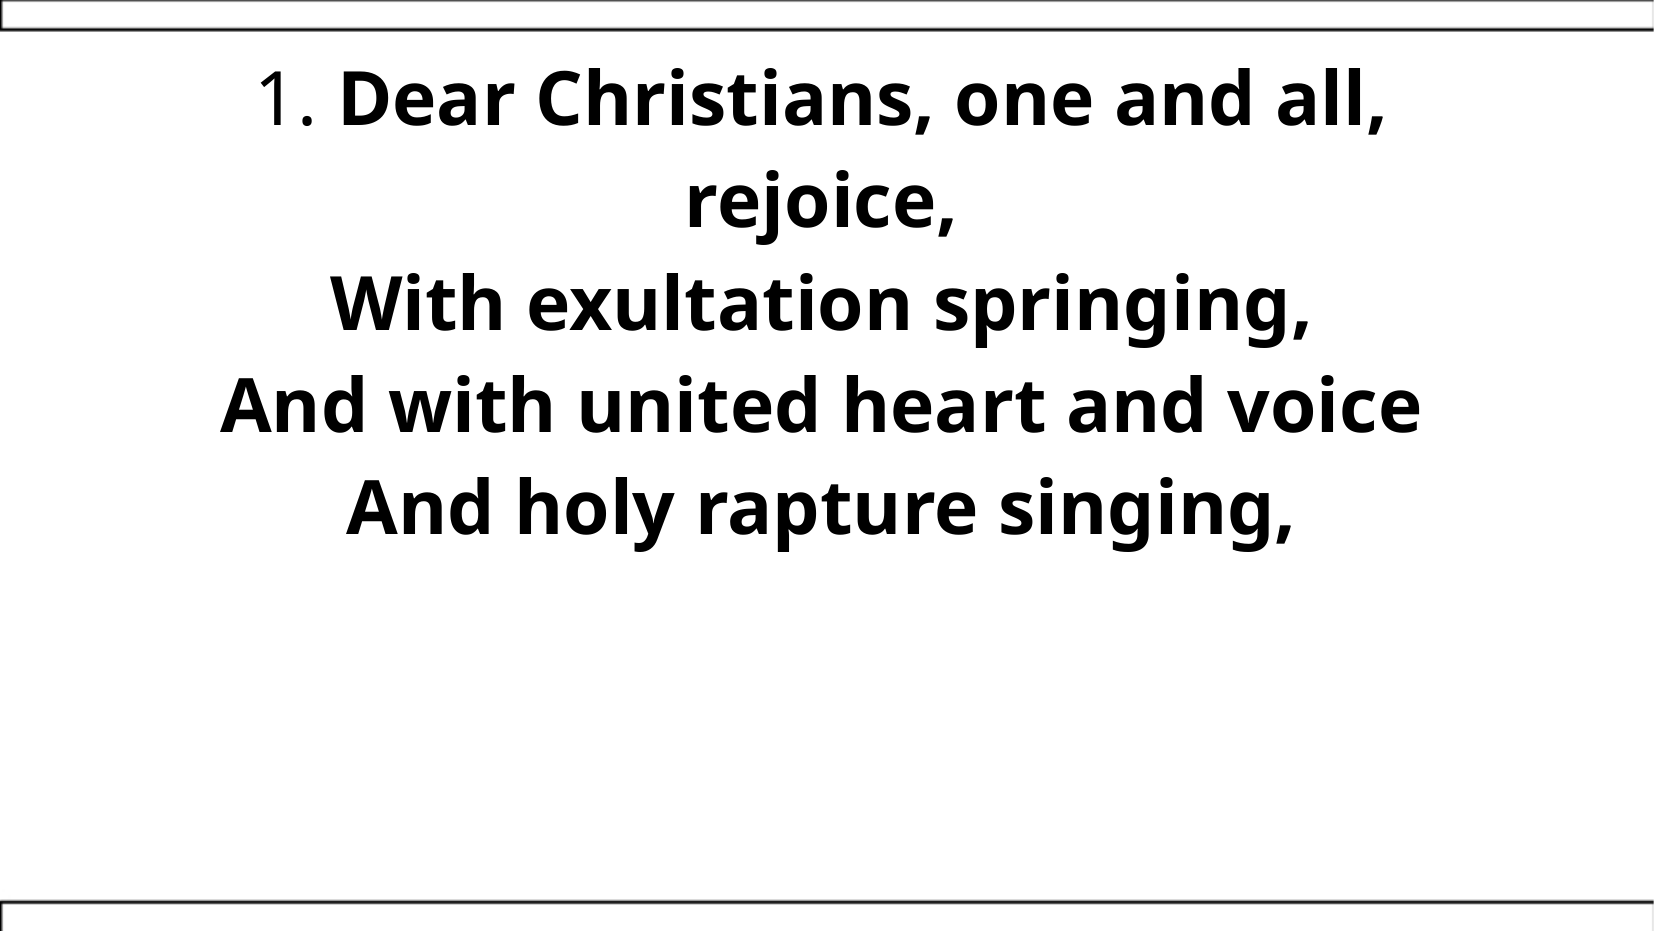

1. Dear Christians, one and all, rejoice,
With exultation springing,
And with united heart and voice
And holy rapture singing,